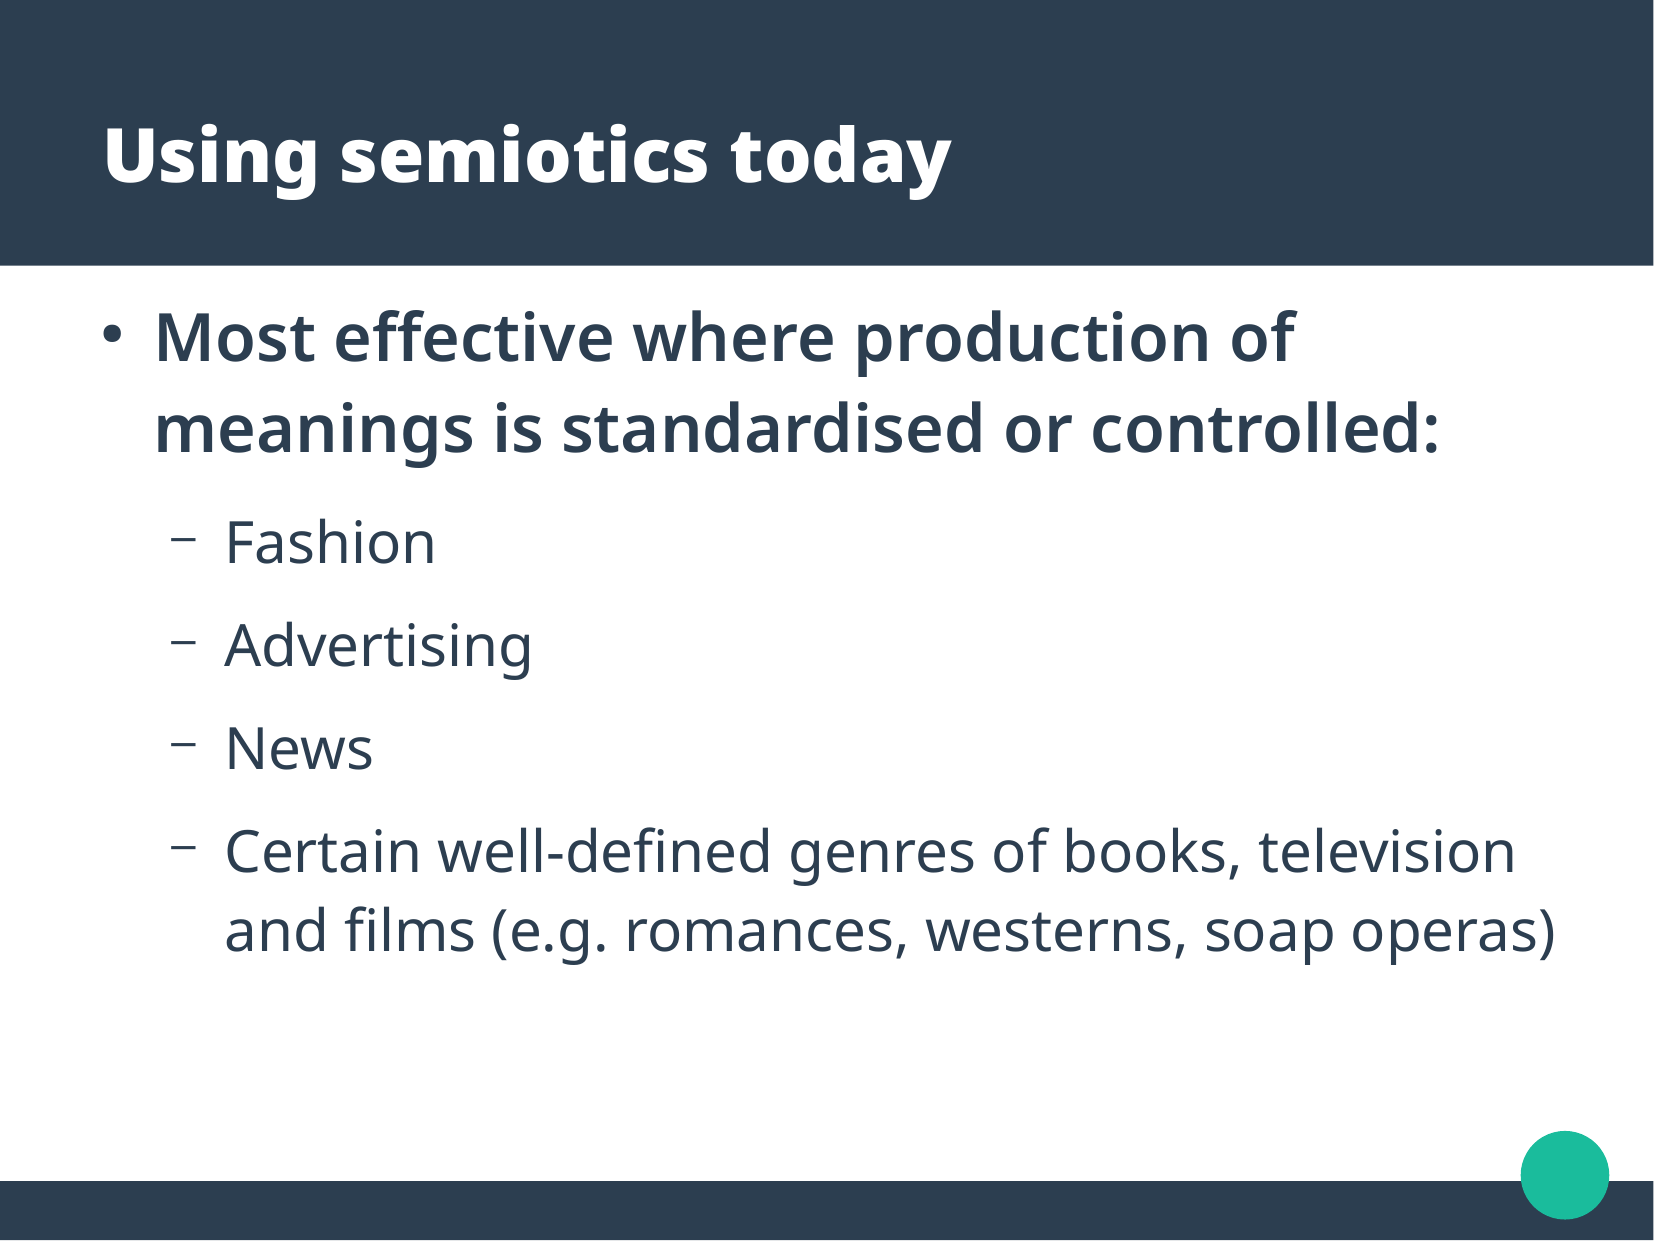

# Using semiotics today
Most effective where production of meanings is standardised or controlled:
Fashion
Advertising
News
Certain well-defined genres of books, television and films (e.g. romances, westerns, soap operas)